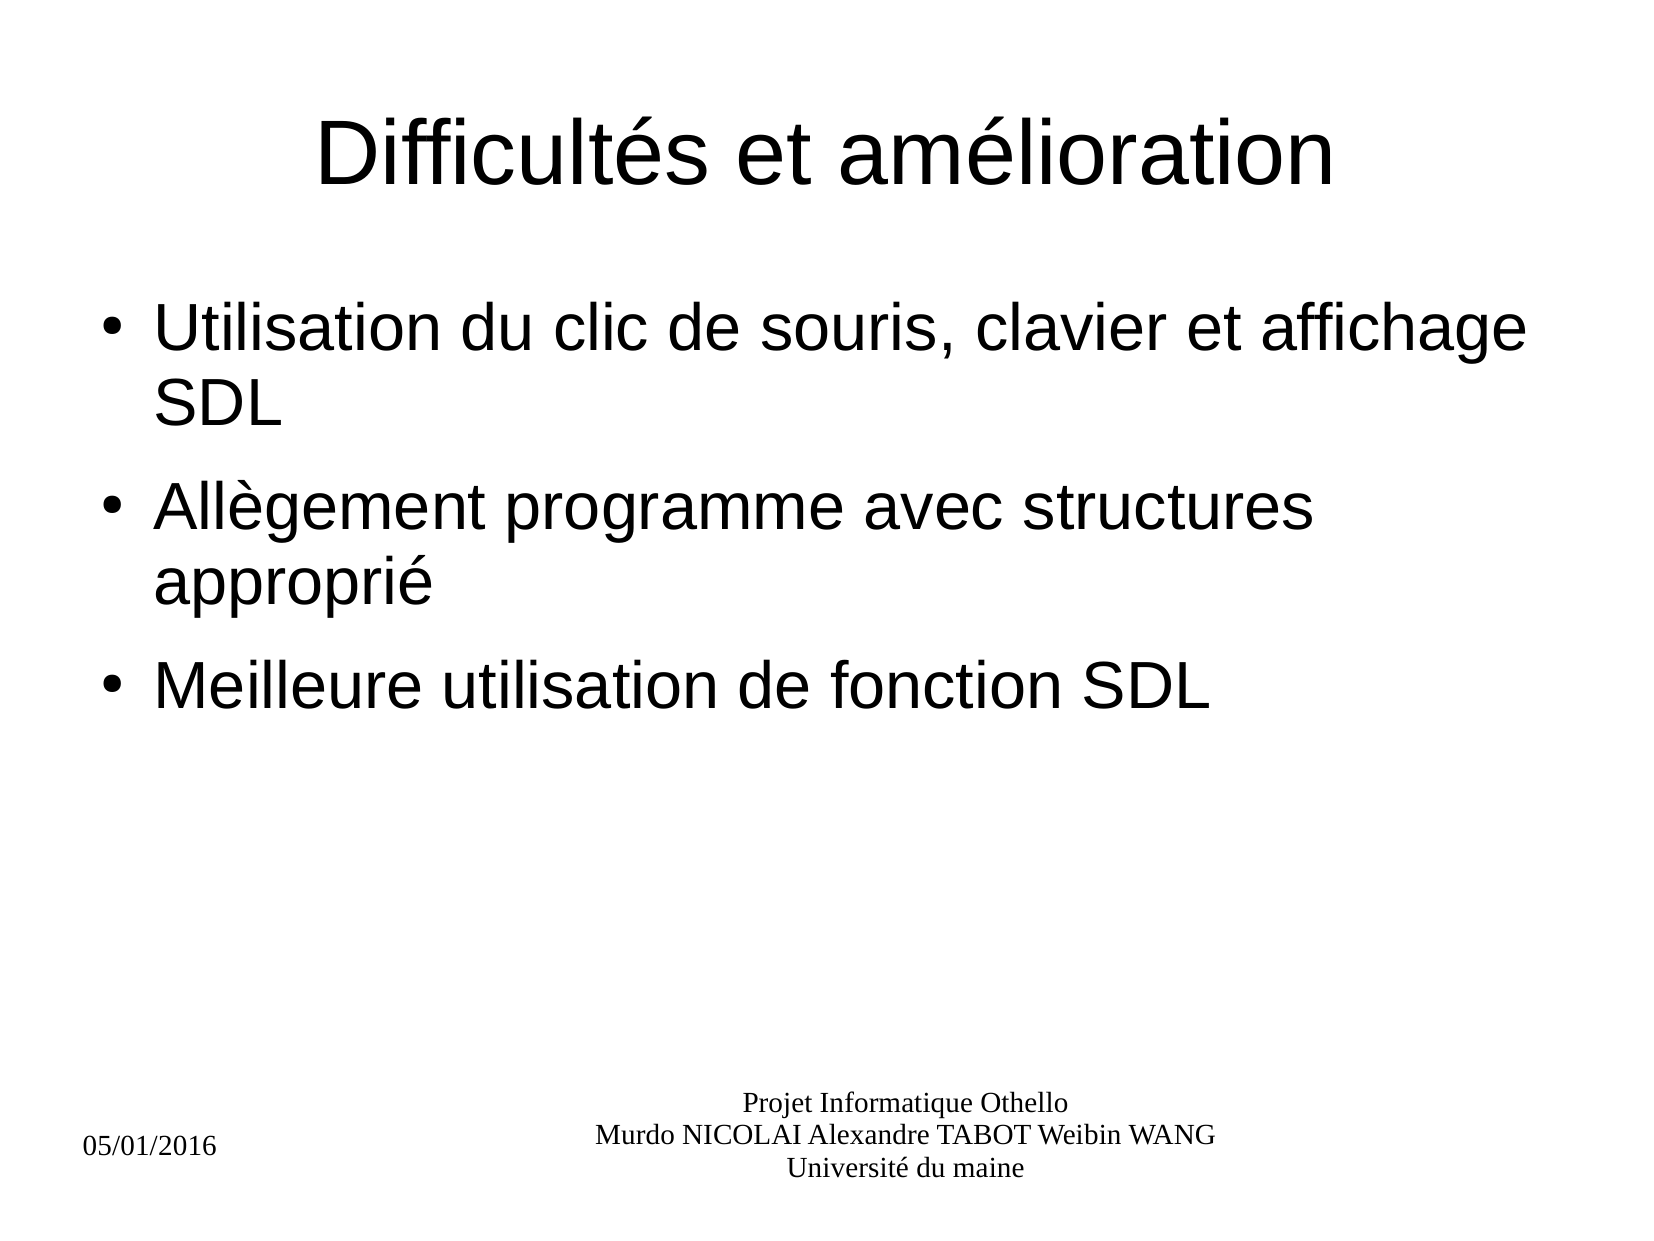

# Difficultés et amélioration
Utilisation du clic de souris, clavier et affichage SDL
Allègement programme avec structures approprié
Meilleure utilisation de fonction SDL